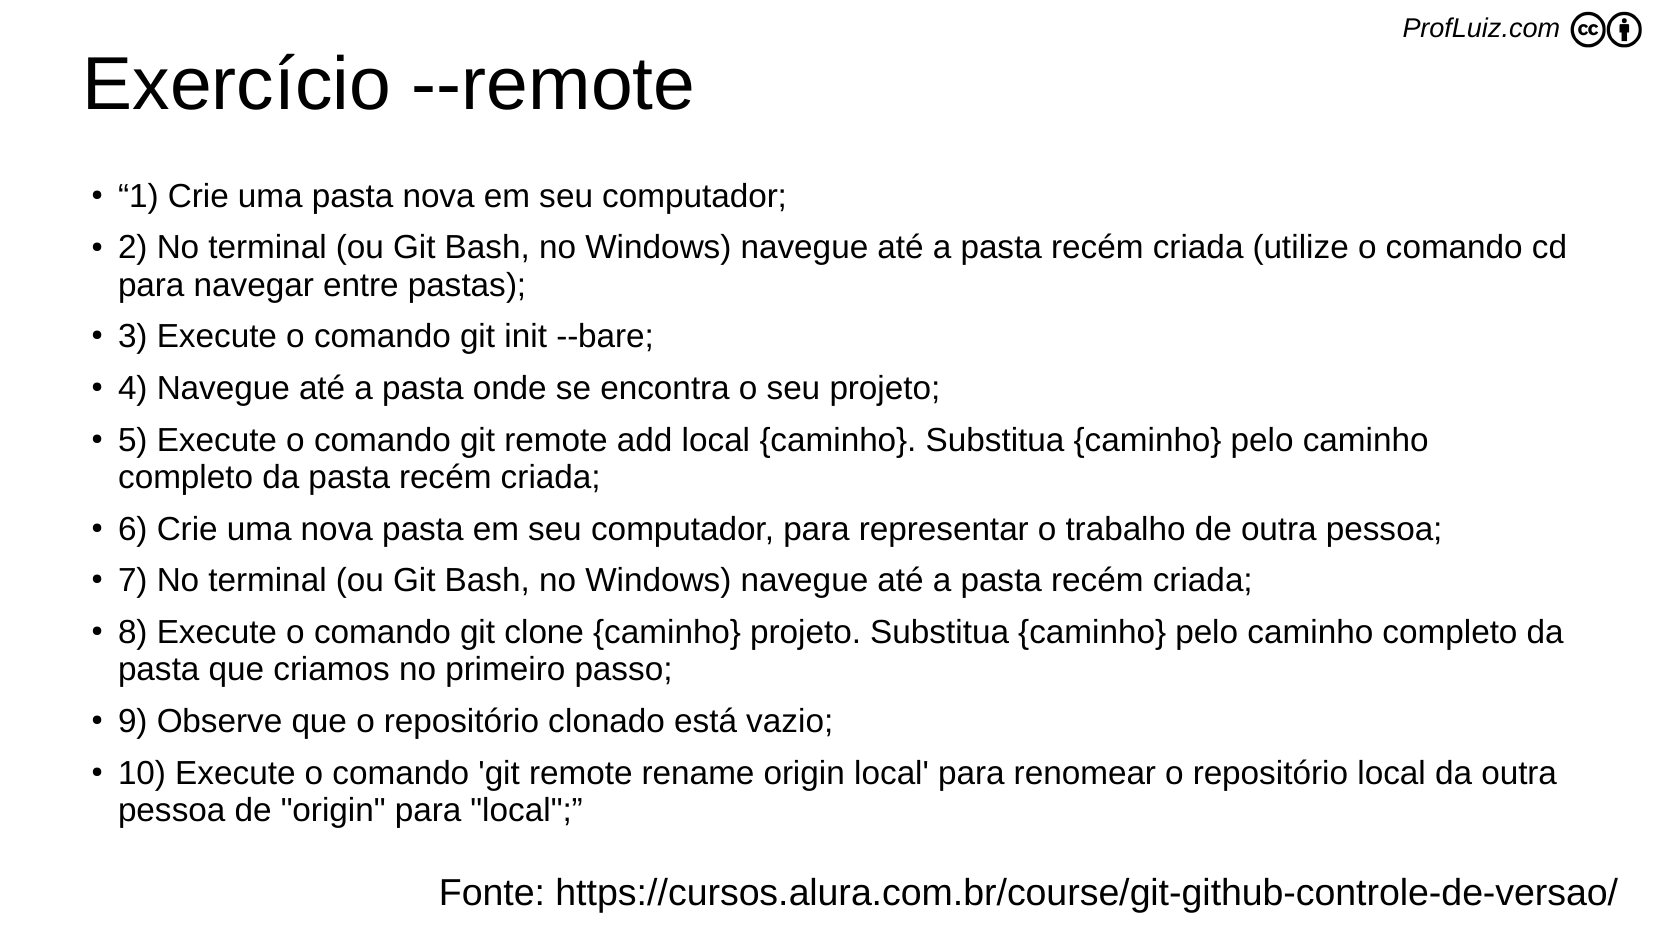

# Exercício --remote
“1) Crie uma pasta nova em seu computador;
2) No terminal (ou Git Bash, no Windows) navegue até a pasta recém criada (utilize o comando cd para navegar entre pastas);
3) Execute o comando git init --bare;
4) Navegue até a pasta onde se encontra o seu projeto;
5) Execute o comando git remote add local {caminho}. Substitua {caminho} pelo caminho completo da pasta recém criada;
6) Crie uma nova pasta em seu computador, para representar o trabalho de outra pessoa;
7) No terminal (ou Git Bash, no Windows) navegue até a pasta recém criada;
8) Execute o comando git clone {caminho} projeto. Substitua {caminho} pelo caminho completo da pasta que criamos no primeiro passo;
9) Observe que o repositório clonado está vazio;
10) Execute o comando 'git remote rename origin local' para renomear o repositório local da outra pessoa de "origin" para "local";”
Fonte: https://cursos.alura.com.br/course/git-github-controle-de-versao/